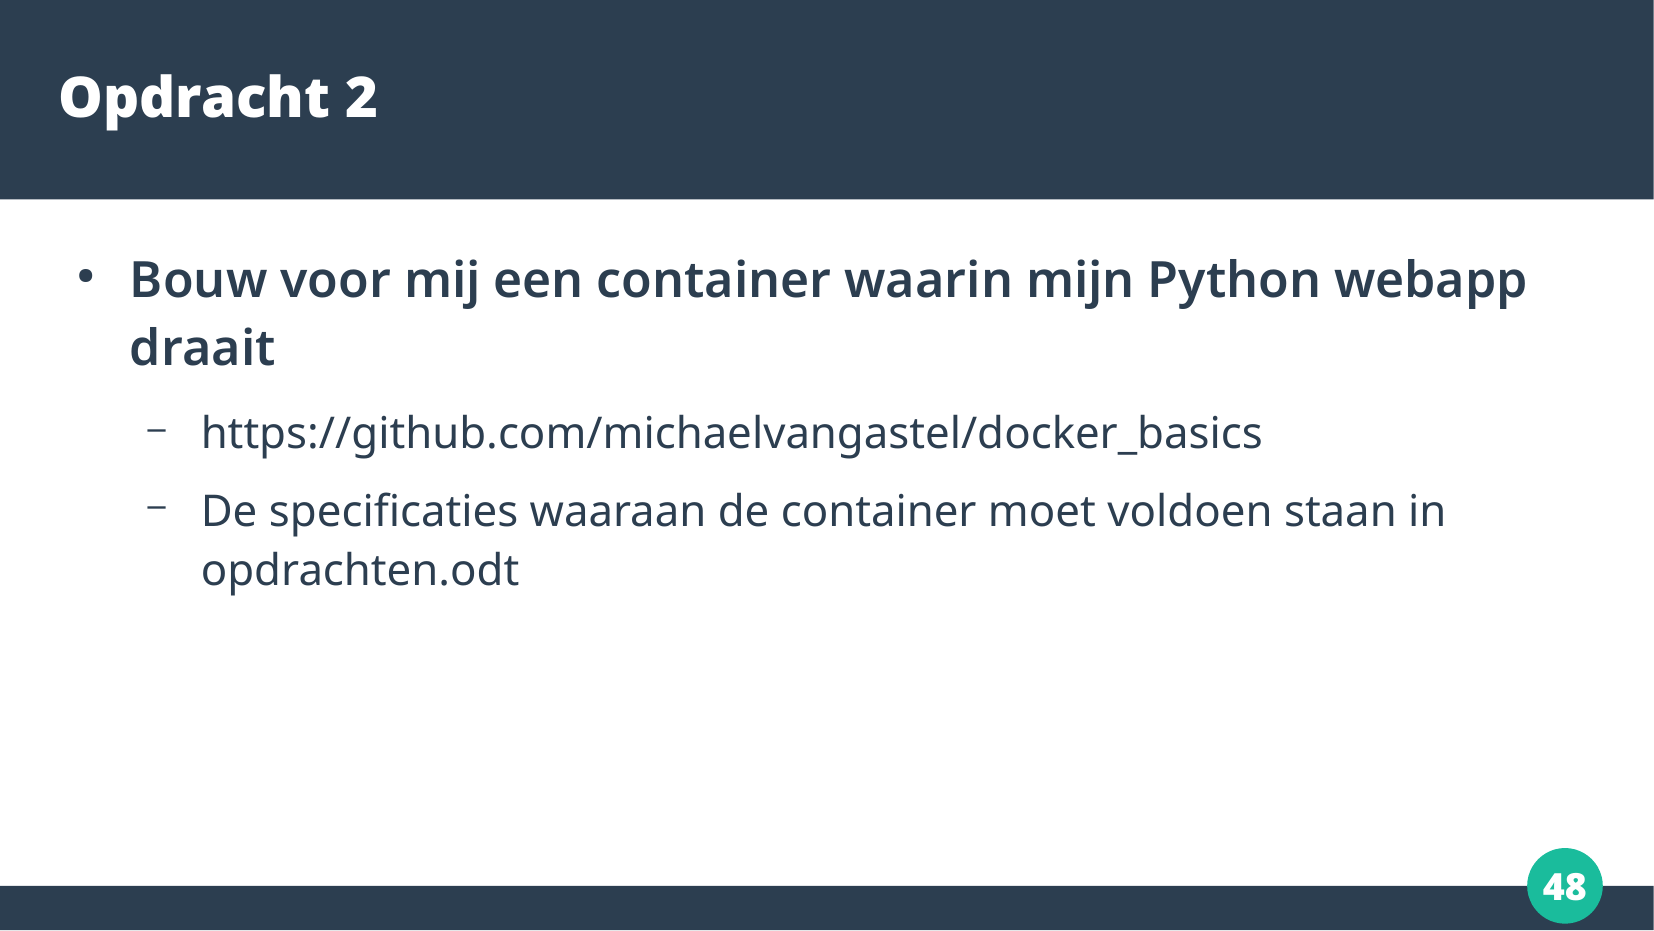

# Opdracht 2
Bouw voor mij een container waarin mijn Python webapp draait
https://github.com/michaelvangastel/docker_basics
De specificaties waaraan de container moet voldoen staan in opdrachten.odt